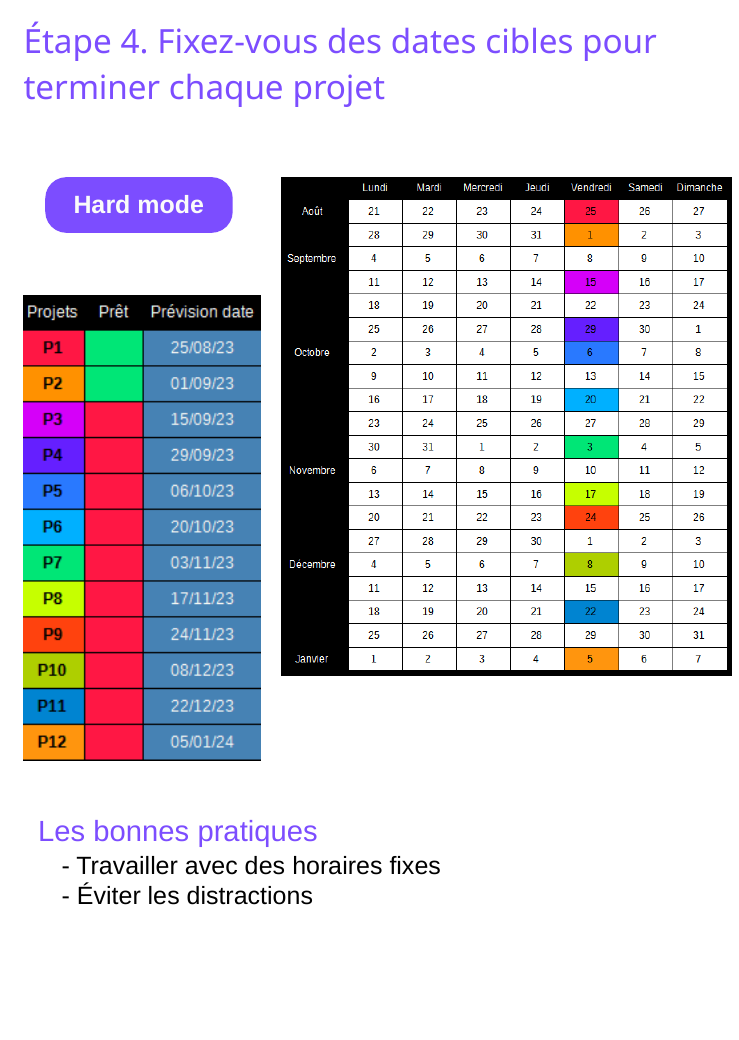

# Étape 4. Fixez-vous des dates cibles pour terminer chaque projet
Hard mode
Les bonnes pratiques
- Travailler avec des horaires fixes
- Éviter les distractions